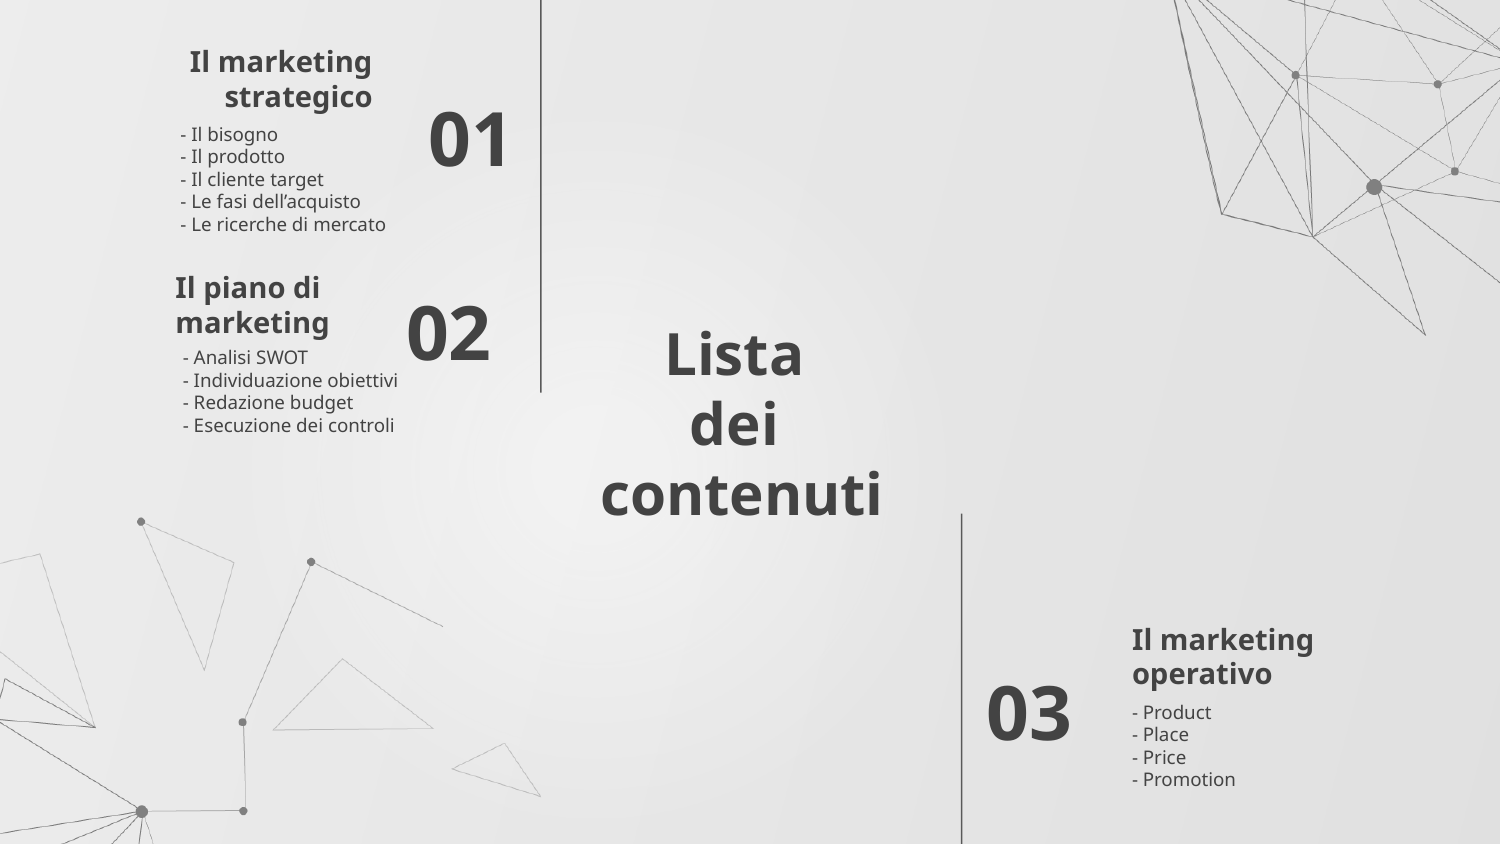

Il marketing strategico
01
- Il bisogno
- Il prodotto
- Il cliente target
- Le fasi dell’acquisto
- Le ricerche di mercato
Il piano di
marketing
02
- Analisi SWOT
- Individuazione obiettivi
- Redazione budget
- Esecuzione dei controli
# Lista dei contenuti
Il marketing operativo
03
- Product
- Place
- Price
- Promotion